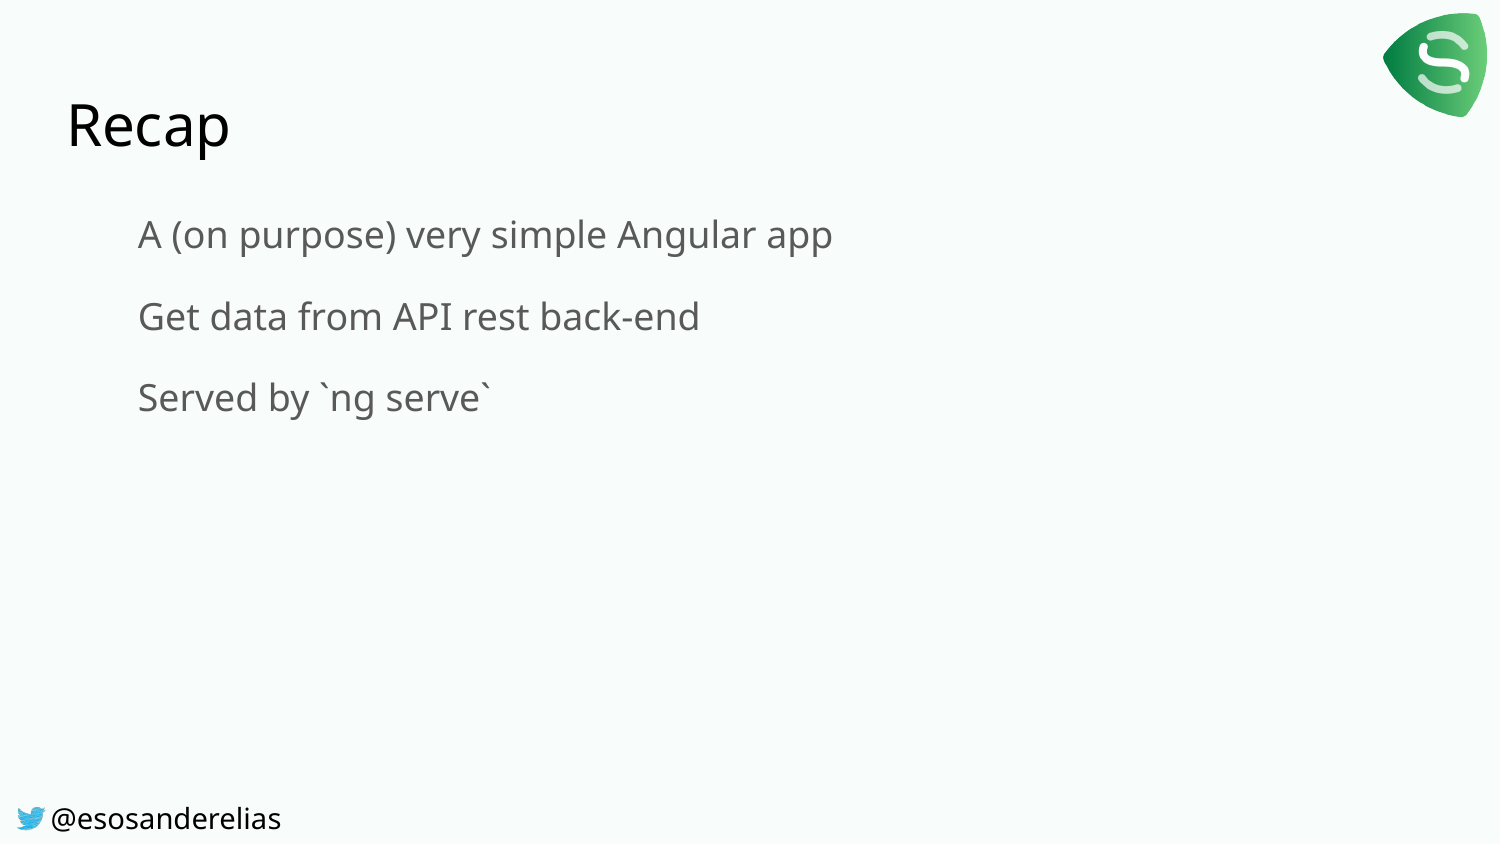

# Recap
A (on purpose) very simple Angular app
Get data from API rest back-end
Served by `ng serve`